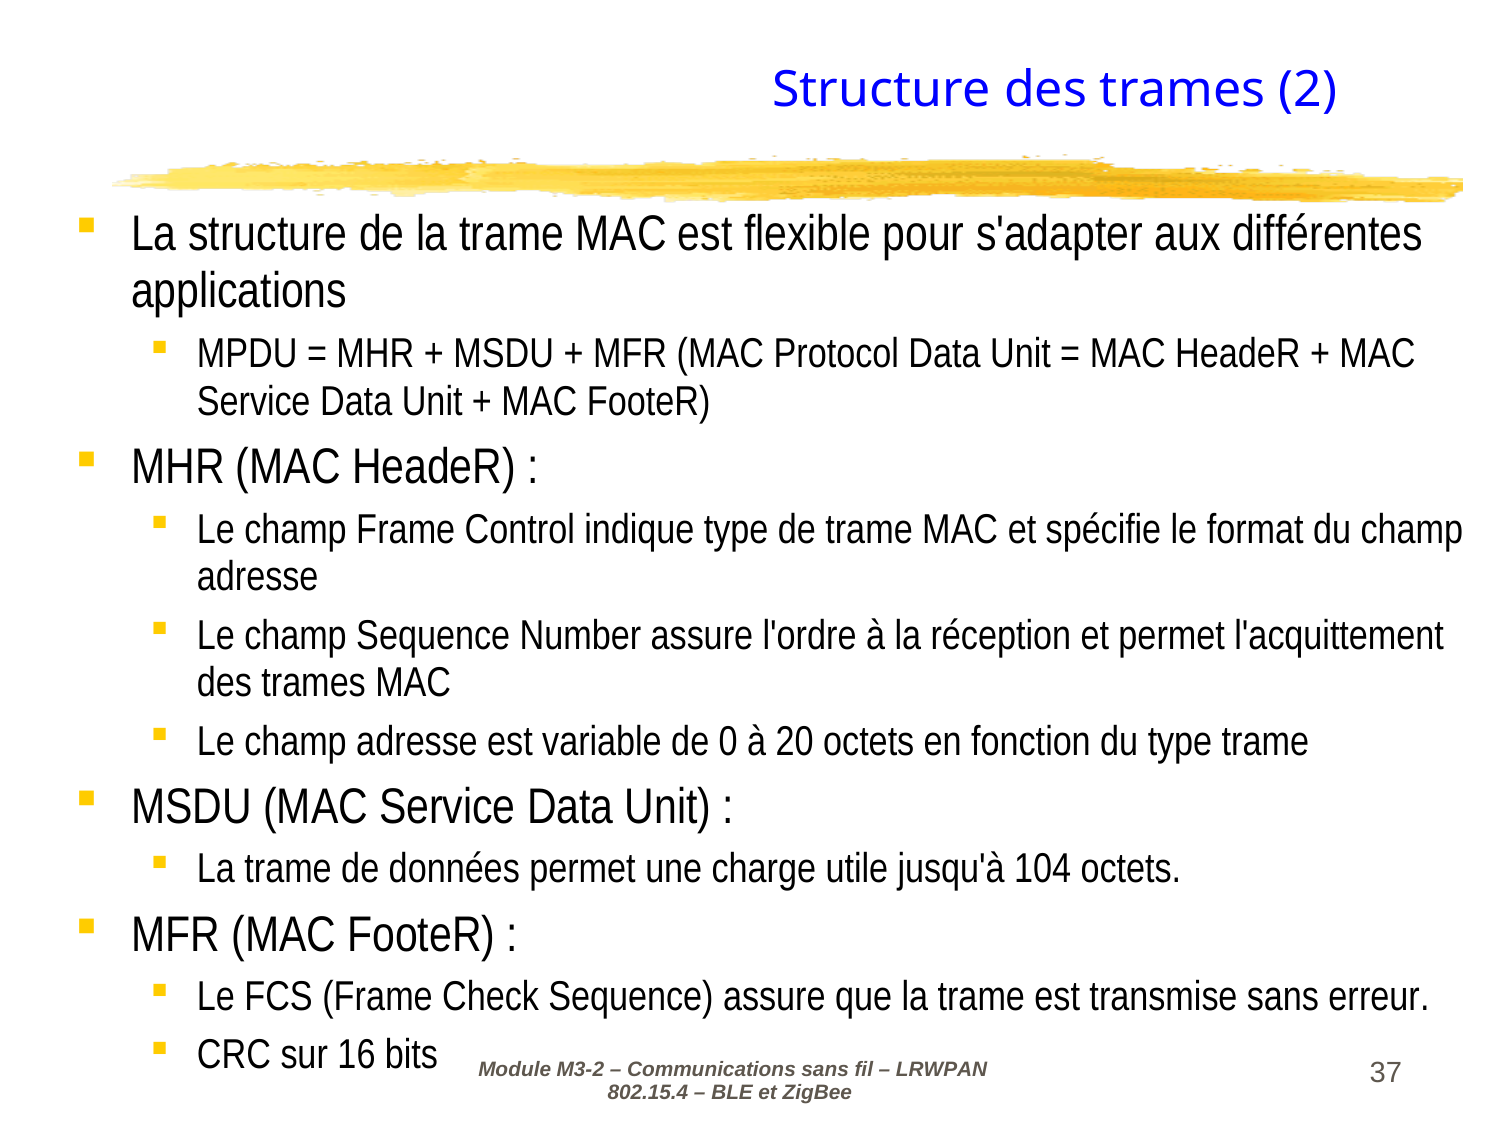

# Structure des trames (2)
La structure de la trame MAC est flexible pour s'adapter aux différentes applications
MPDU = MHR + MSDU + MFR (MAC Protocol Data Unit = MAC HeadeR + MAC Service Data Unit + MAC FooteR)
MHR (MAC HeadeR) :
Le champ Frame Control indique type de trame MAC et spécifie le format du champ adresse
Le champ Sequence Number assure l'ordre à la réception et permet l'acquittement des trames MAC
Le champ adresse est variable de 0 à 20 octets en fonction du type trame
MSDU (MAC Service Data Unit) :
La trame de données permet une charge utile jusqu'à 104 octets.
MFR (MAC FooteR) :
Le FCS (Frame Check Sequence) assure que la trame est transmise sans erreur.
CRC sur 16 bits
37